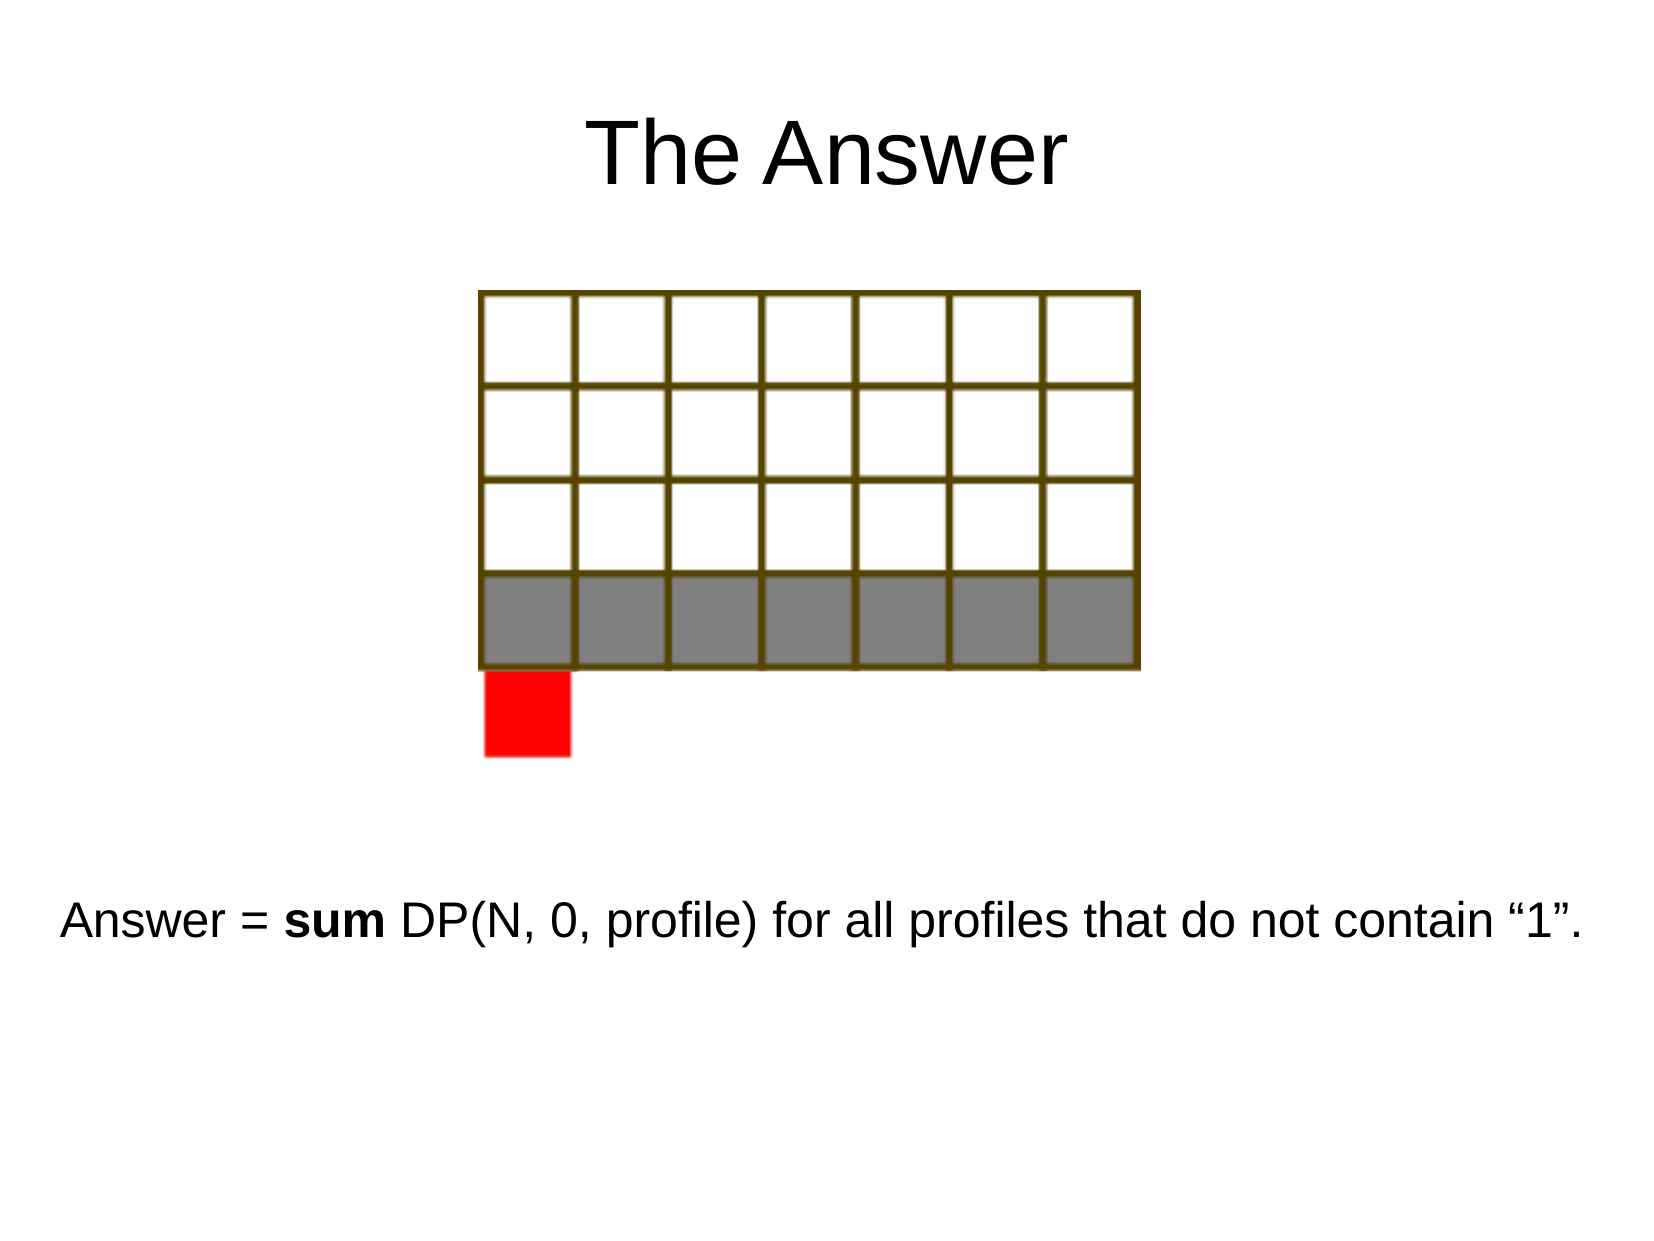

# The Answer
Answer = sum DP(N, 0, profile) for all profiles that do not contain “1”.